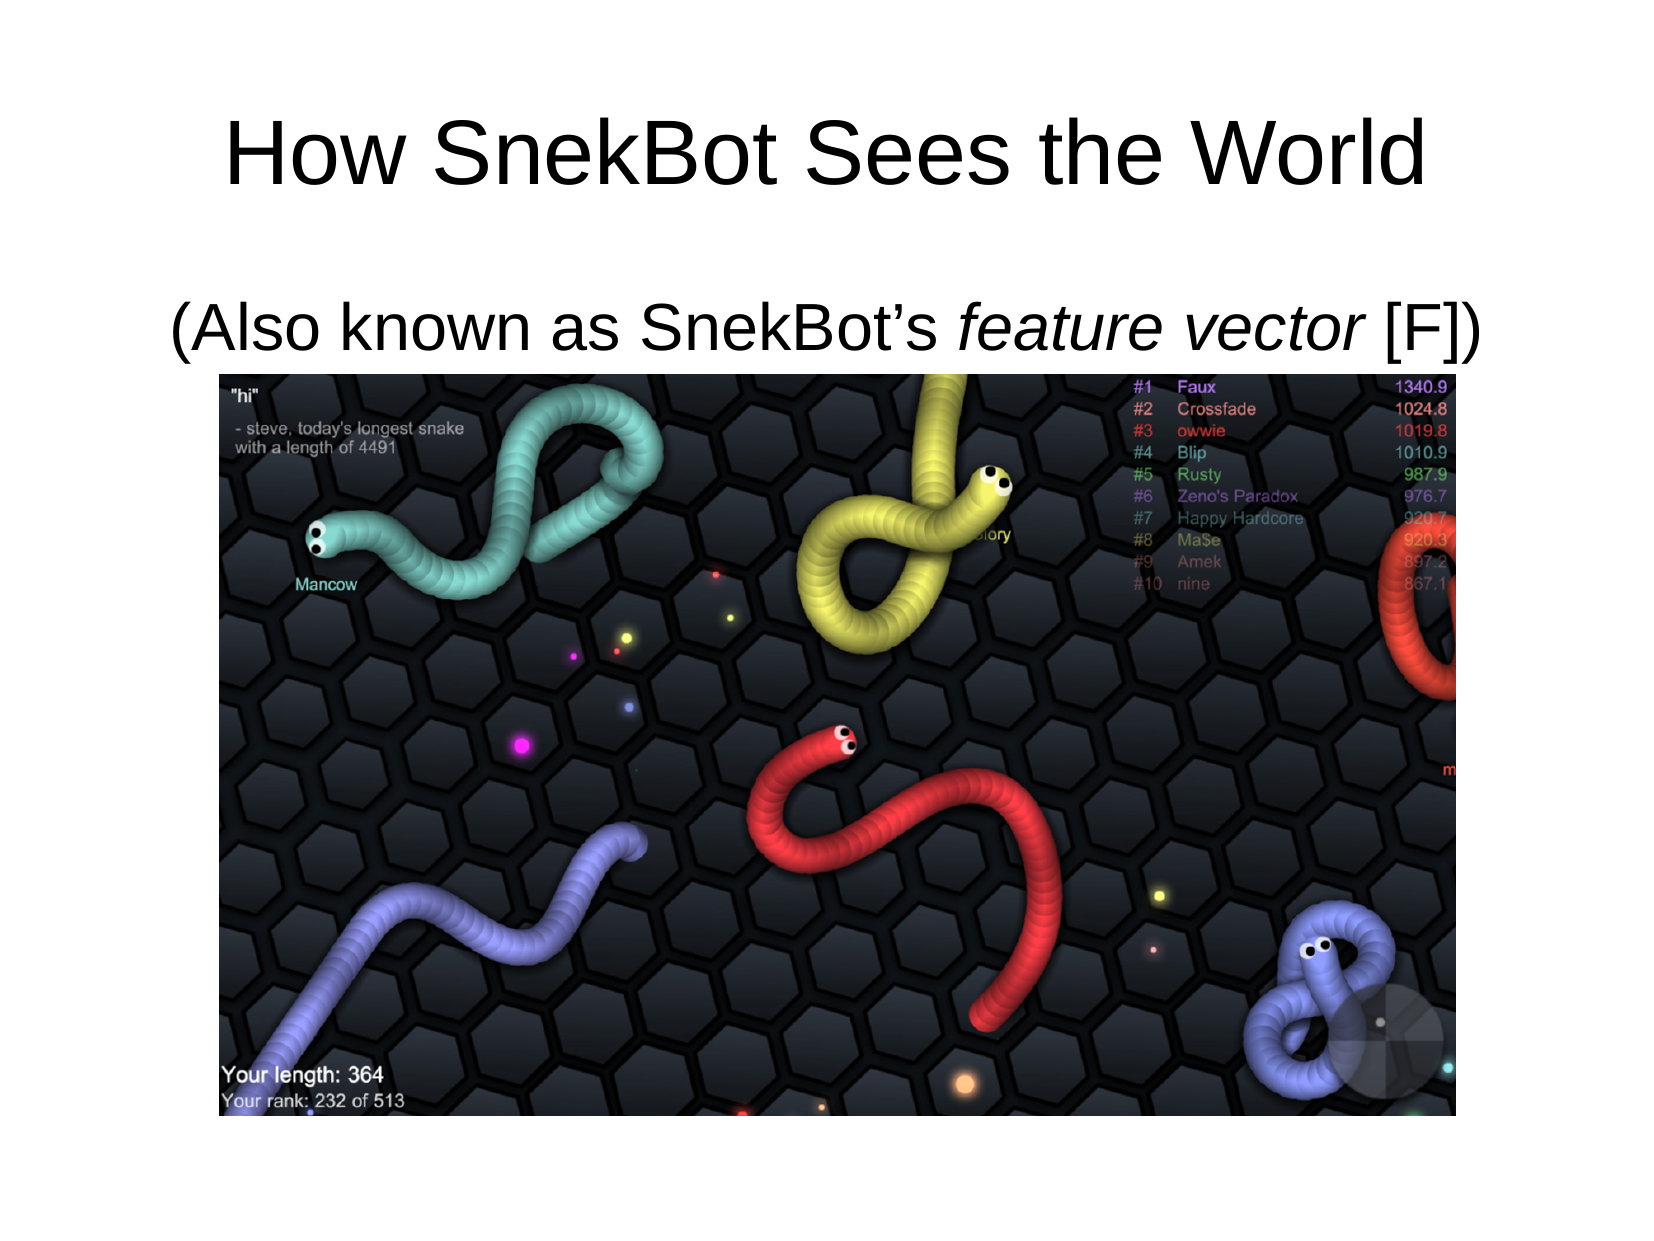

# How SnekBot Sees the World
(Also known as SnekBot’s feature vector [F])